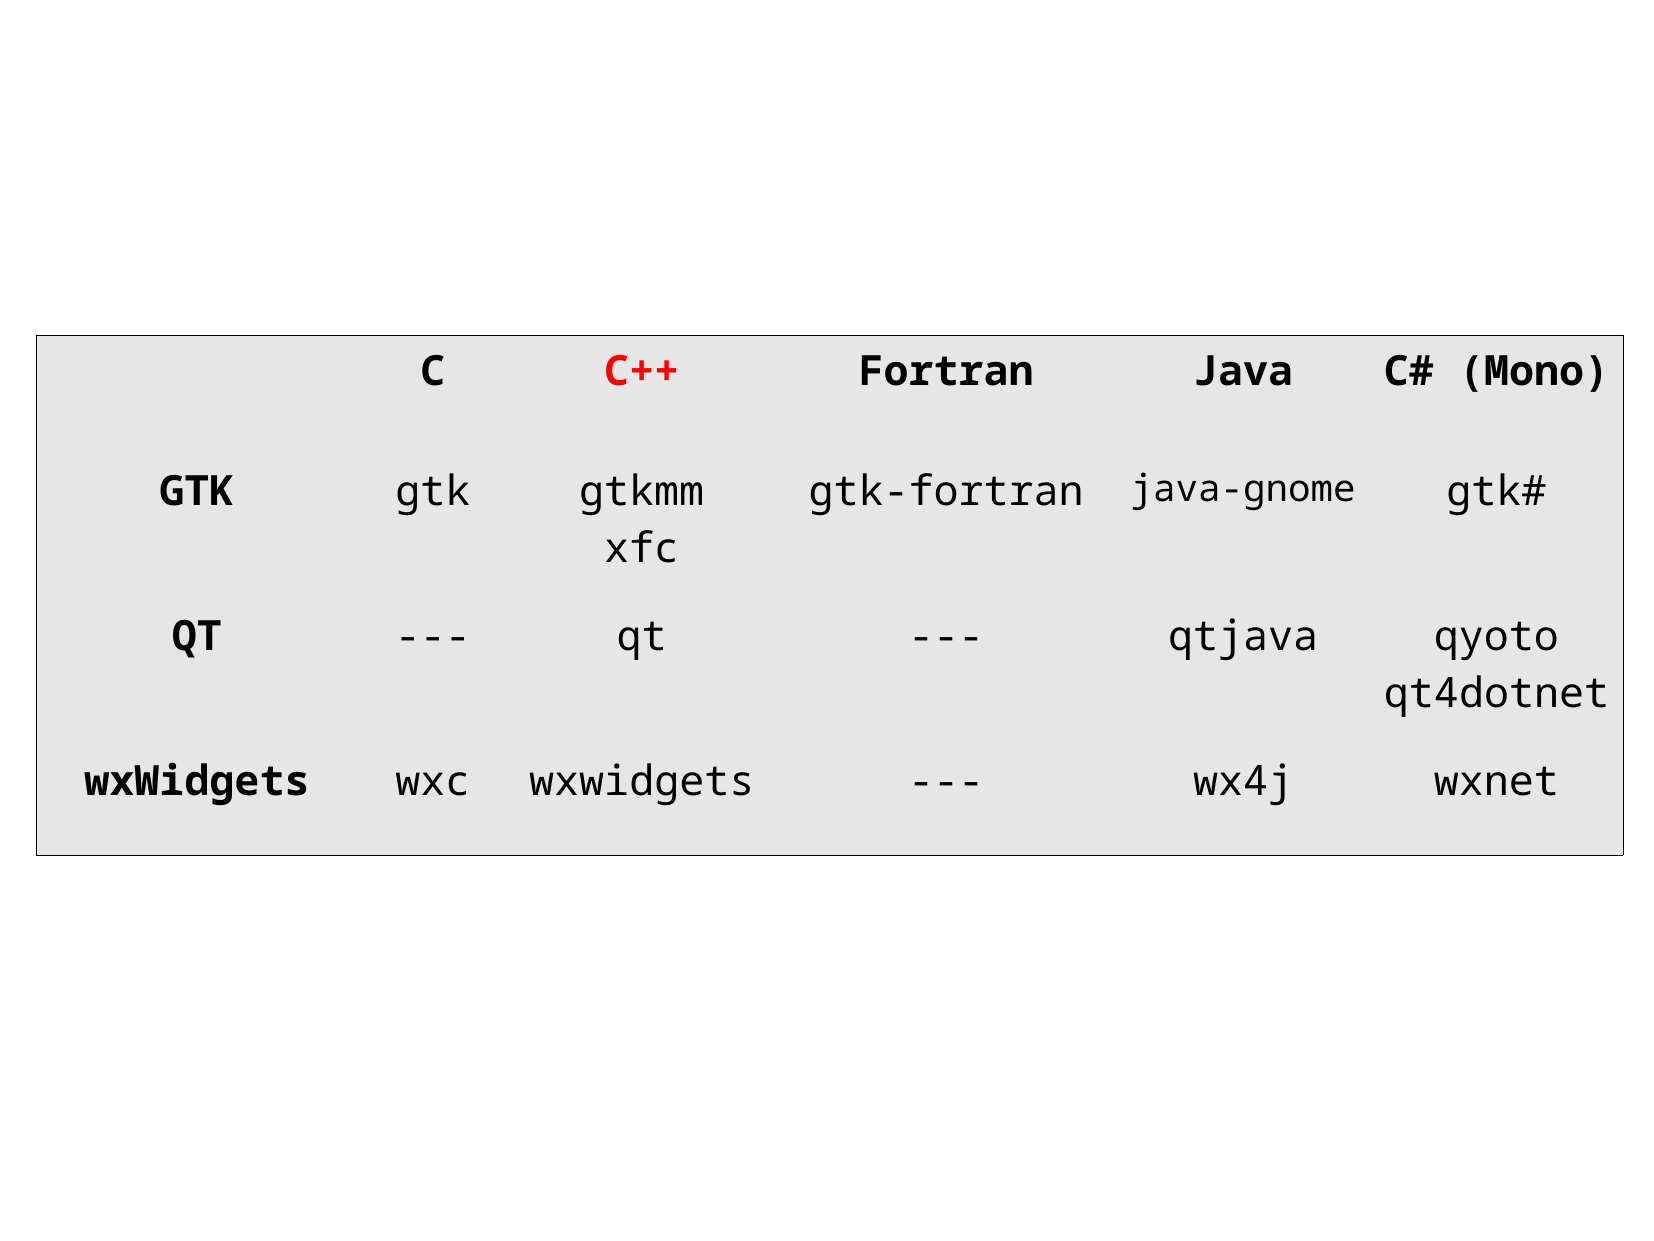

| | C | C++ | Fortran | Java | C# (Mono) |
| --- | --- | --- | --- | --- | --- |
| GTK | gtk | gtkmm xfc | gtk-fortran | java-gnome | gtk# |
| QT | --- | qt | --- | qtjava | qyoto qt4dotnet |
| wxWidgets | wxc | wxwidgets | --- | wx4j | wxnet |